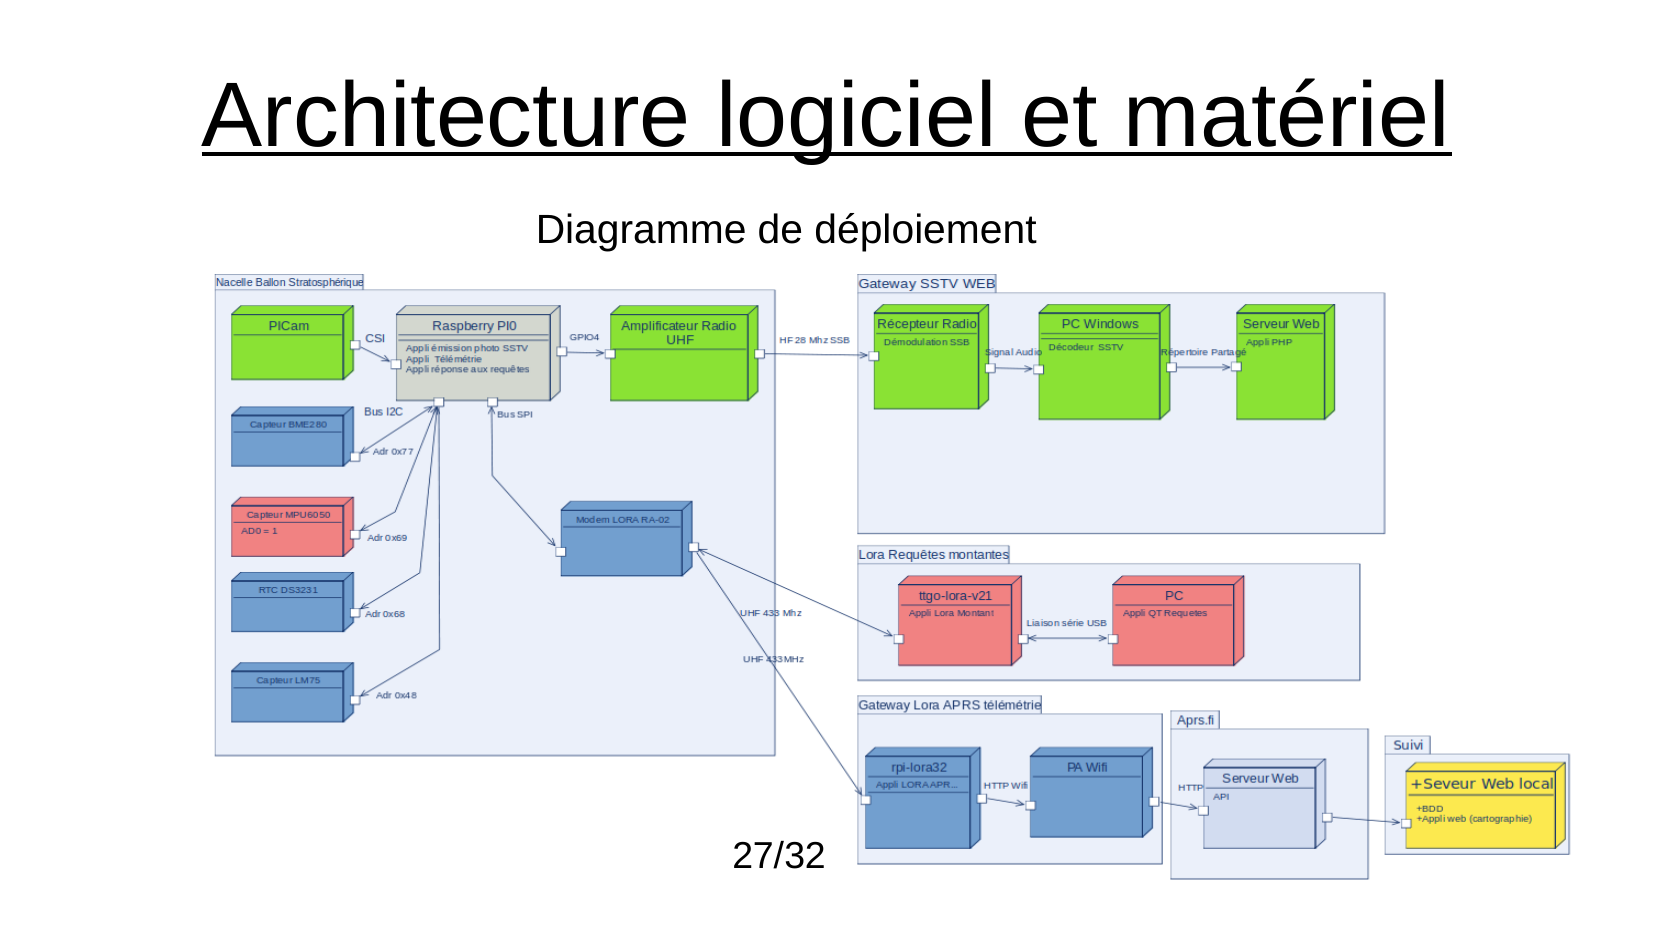

# Architecture logiciel et matériel
Diagramme de déploiement